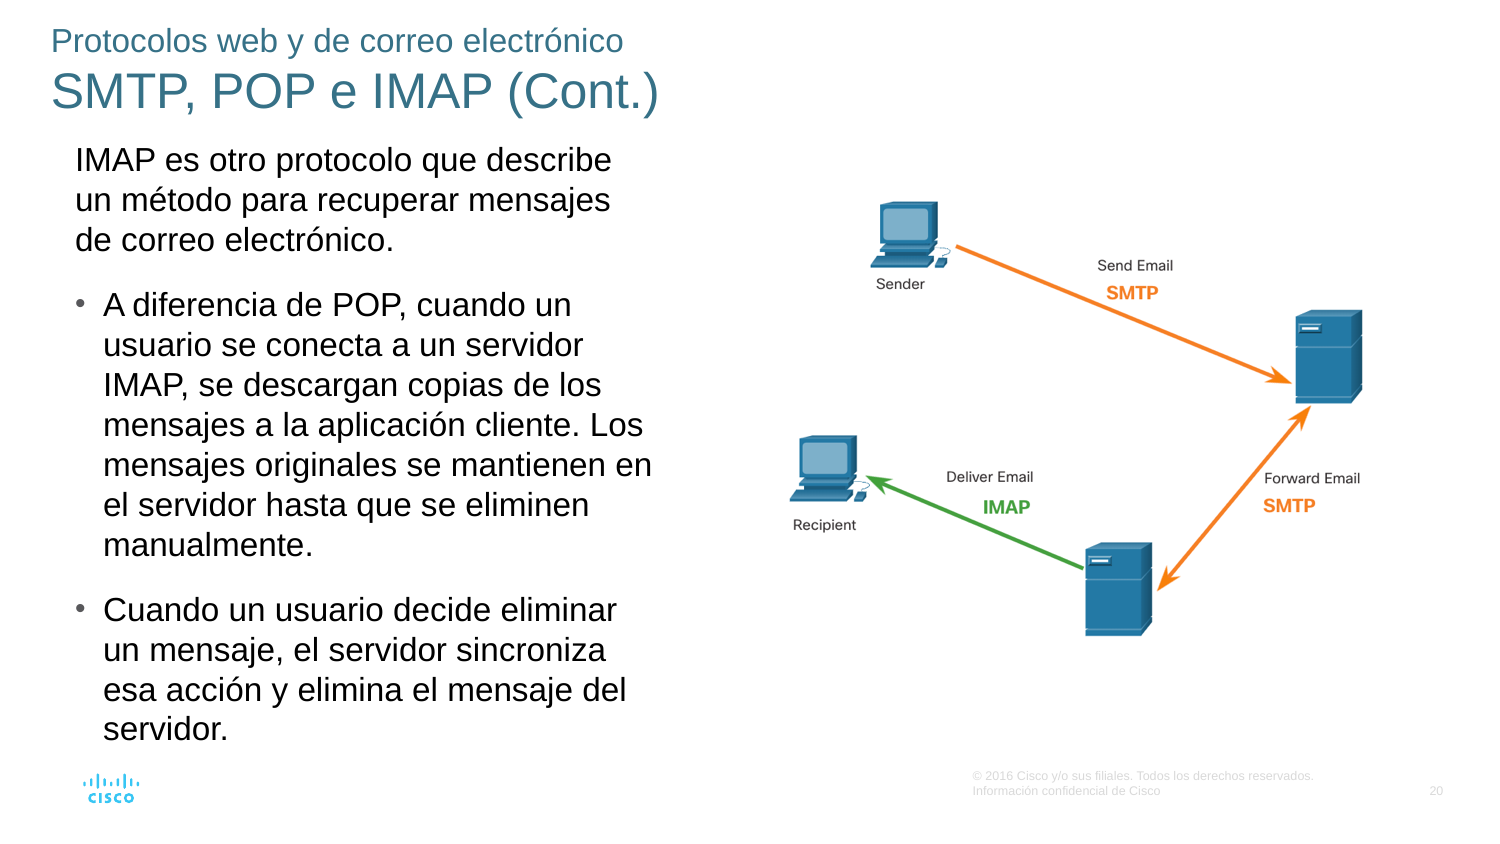

# Protocolos web y de correo electrónico SMTP, POP e IMAP (Cont.)
IMAP es otro protocolo que describe un método para recuperar mensajes de correo electrónico.
A diferencia de POP, cuando un usuario se conecta a un servidor IMAP, se descargan copias de los mensajes a la aplicación cliente. Los mensajes originales se mantienen en el servidor hasta que se eliminen manualmente.
Cuando un usuario decide eliminar un mensaje, el servidor sincroniza esa acción y elimina el mensaje del servidor.